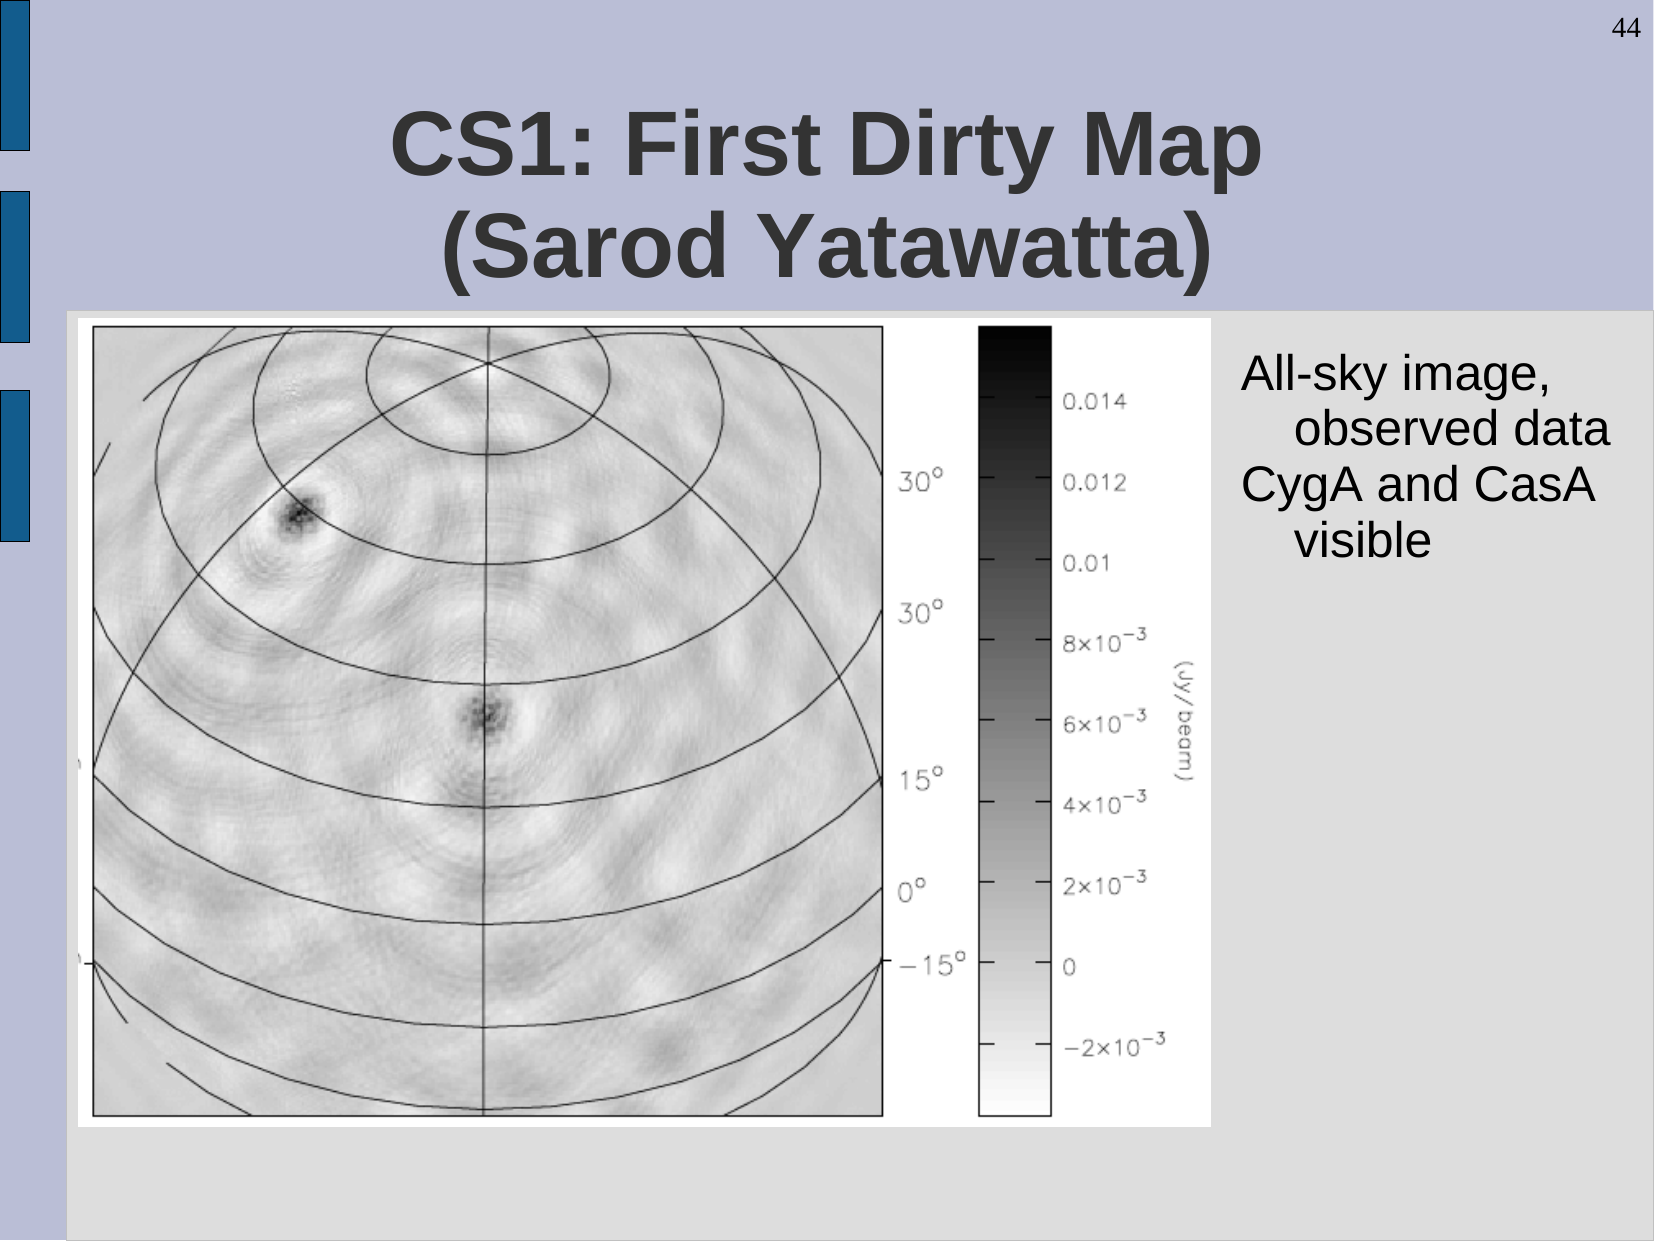

44
# CS1: First Dirty Map (Sarod Yatawatta)
All-sky image, observed data
CygA and CasA visible